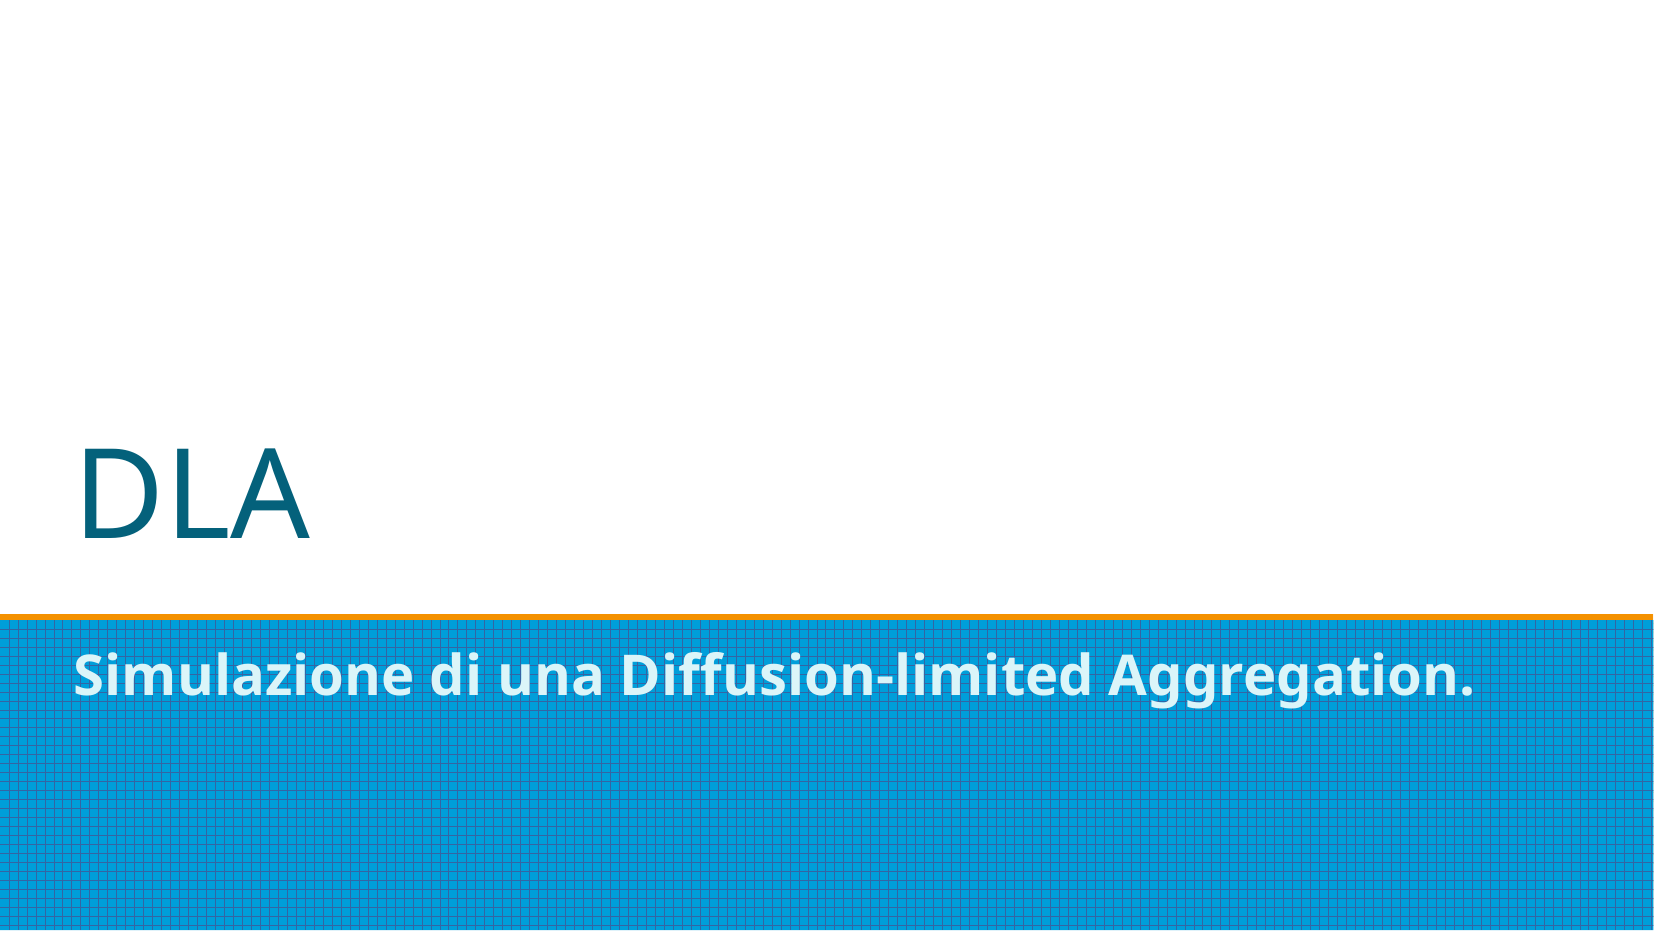

# DLA
Simulazione di una Diffusion-limited Aggregation.